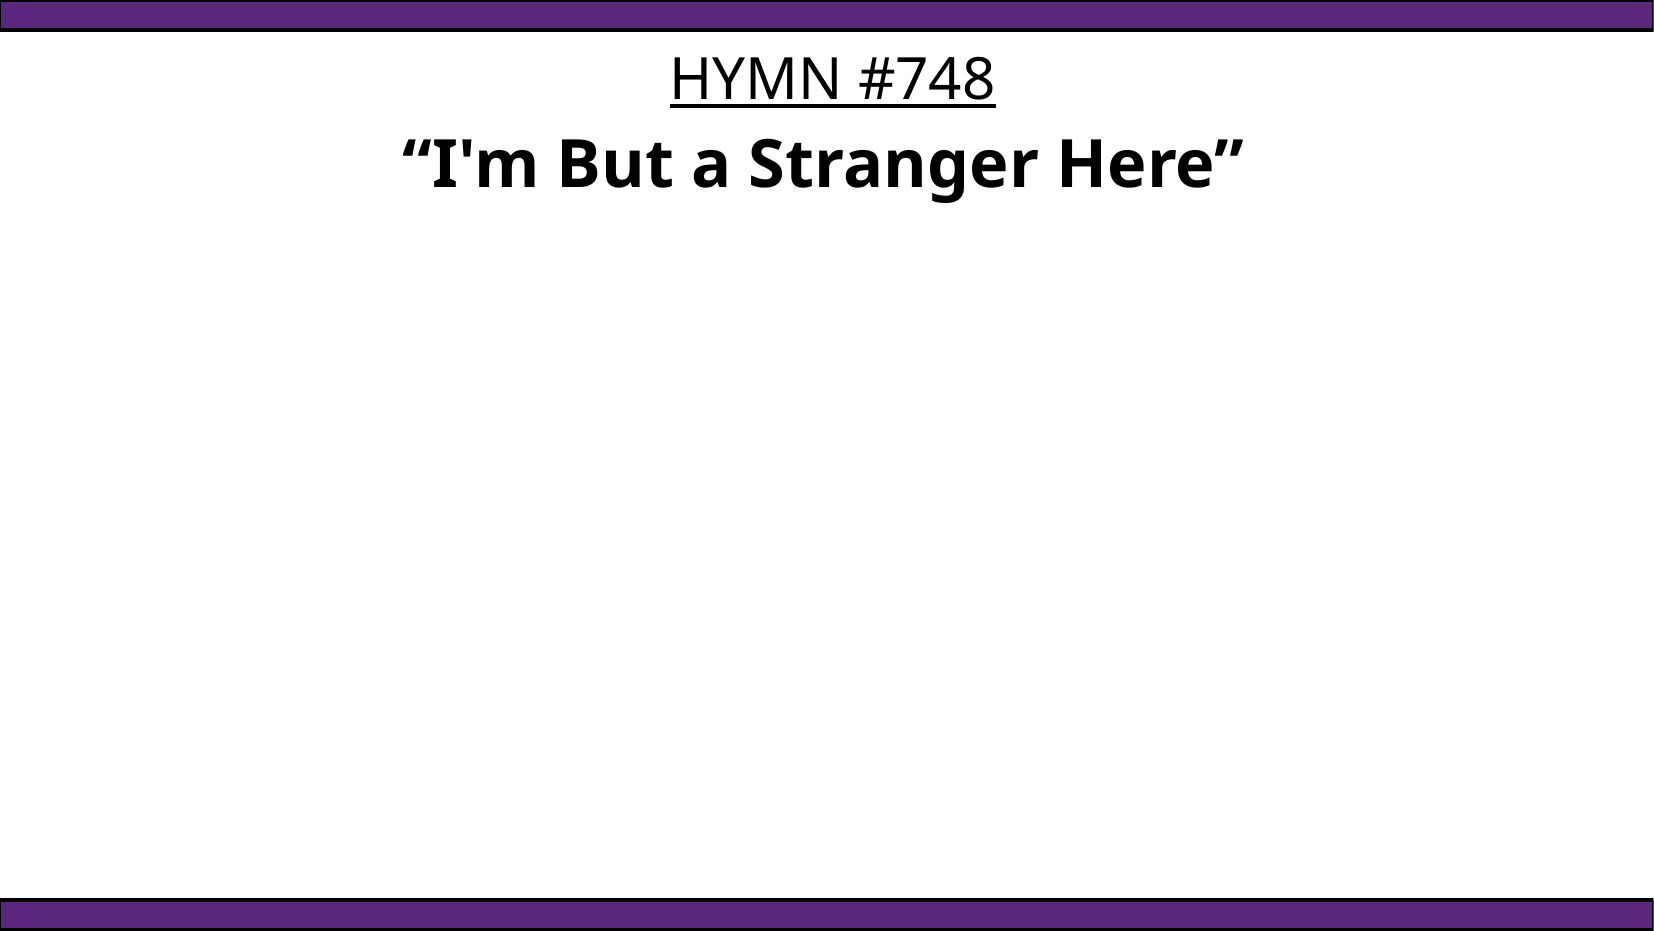

HYMN #748
“I'm But a Stranger Here”